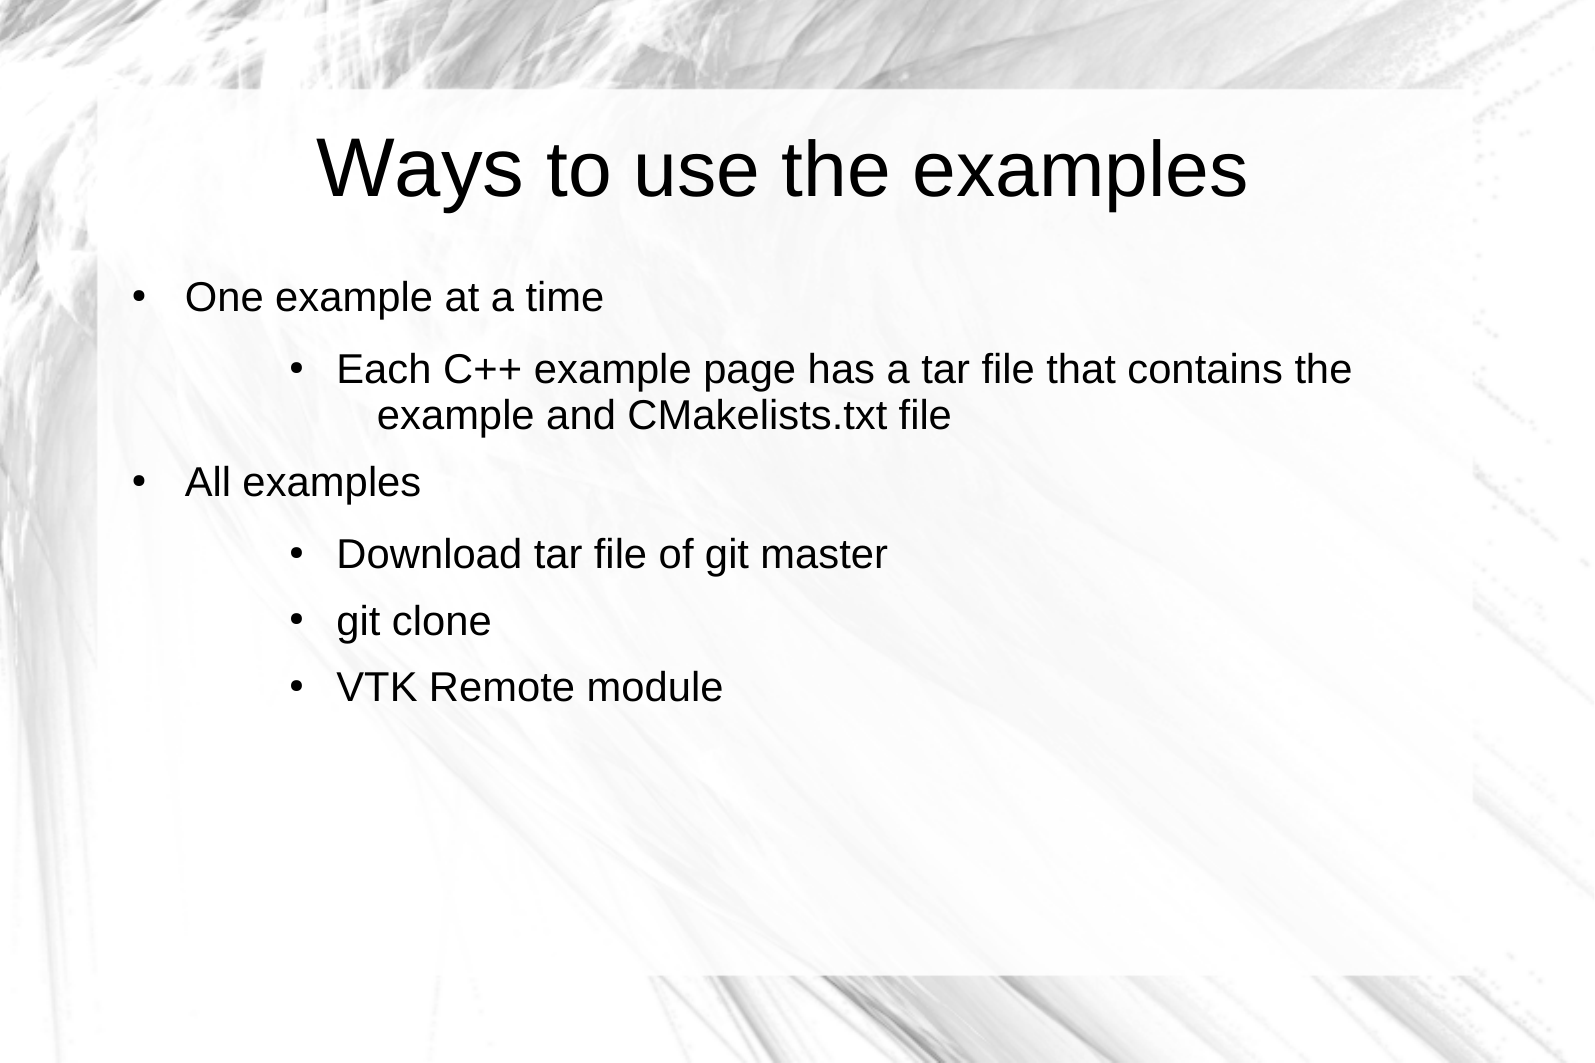

# Ways to use the examples
One example at a time
Each C++ example page has a tar file that contains the example and CMakelists.txt file
All examples
Download tar file of git master
git clone
VTK Remote module